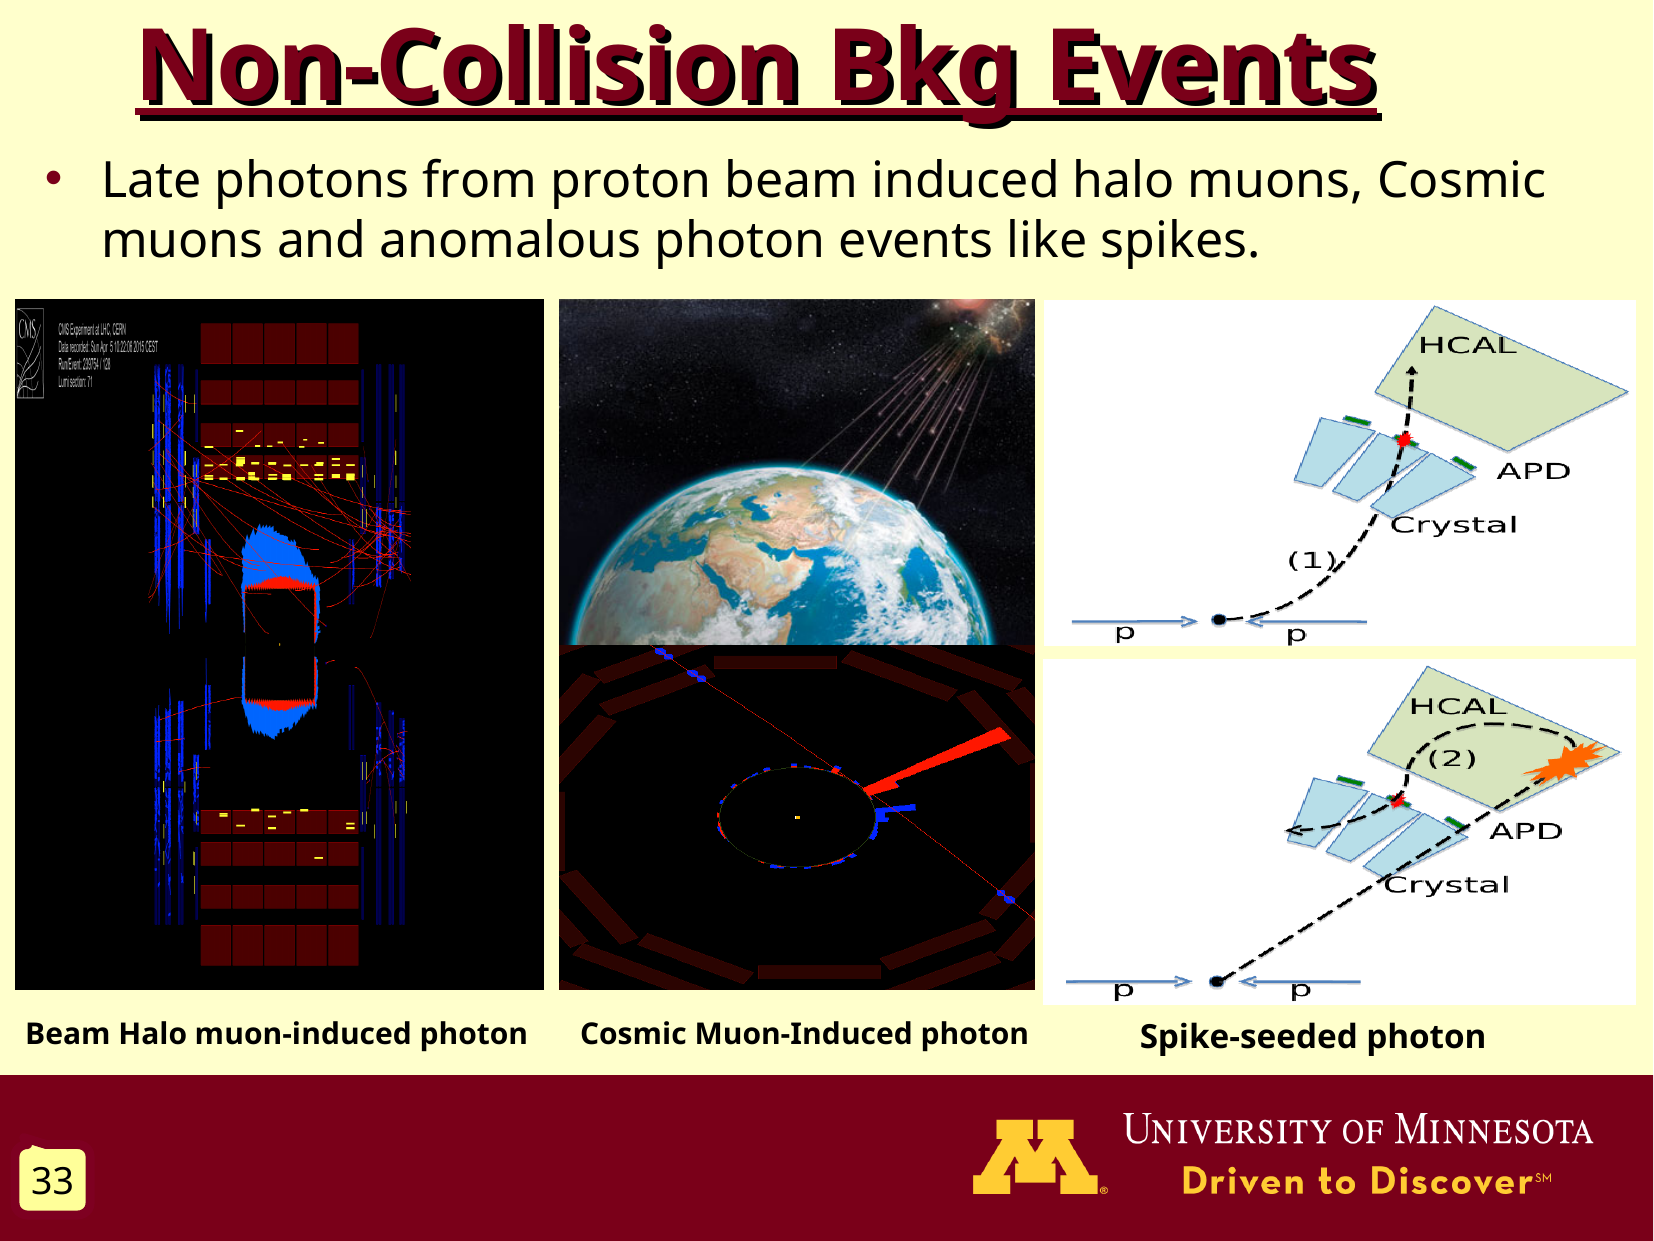

# Non-Collision Bkg Events
Late photons from proton beam induced halo muons, Cosmic muons and anomalous photon events like spikes.
Beam Halo muon-induced photon
Cosmic Muon-Induced photon
Spike-seeded photon
33